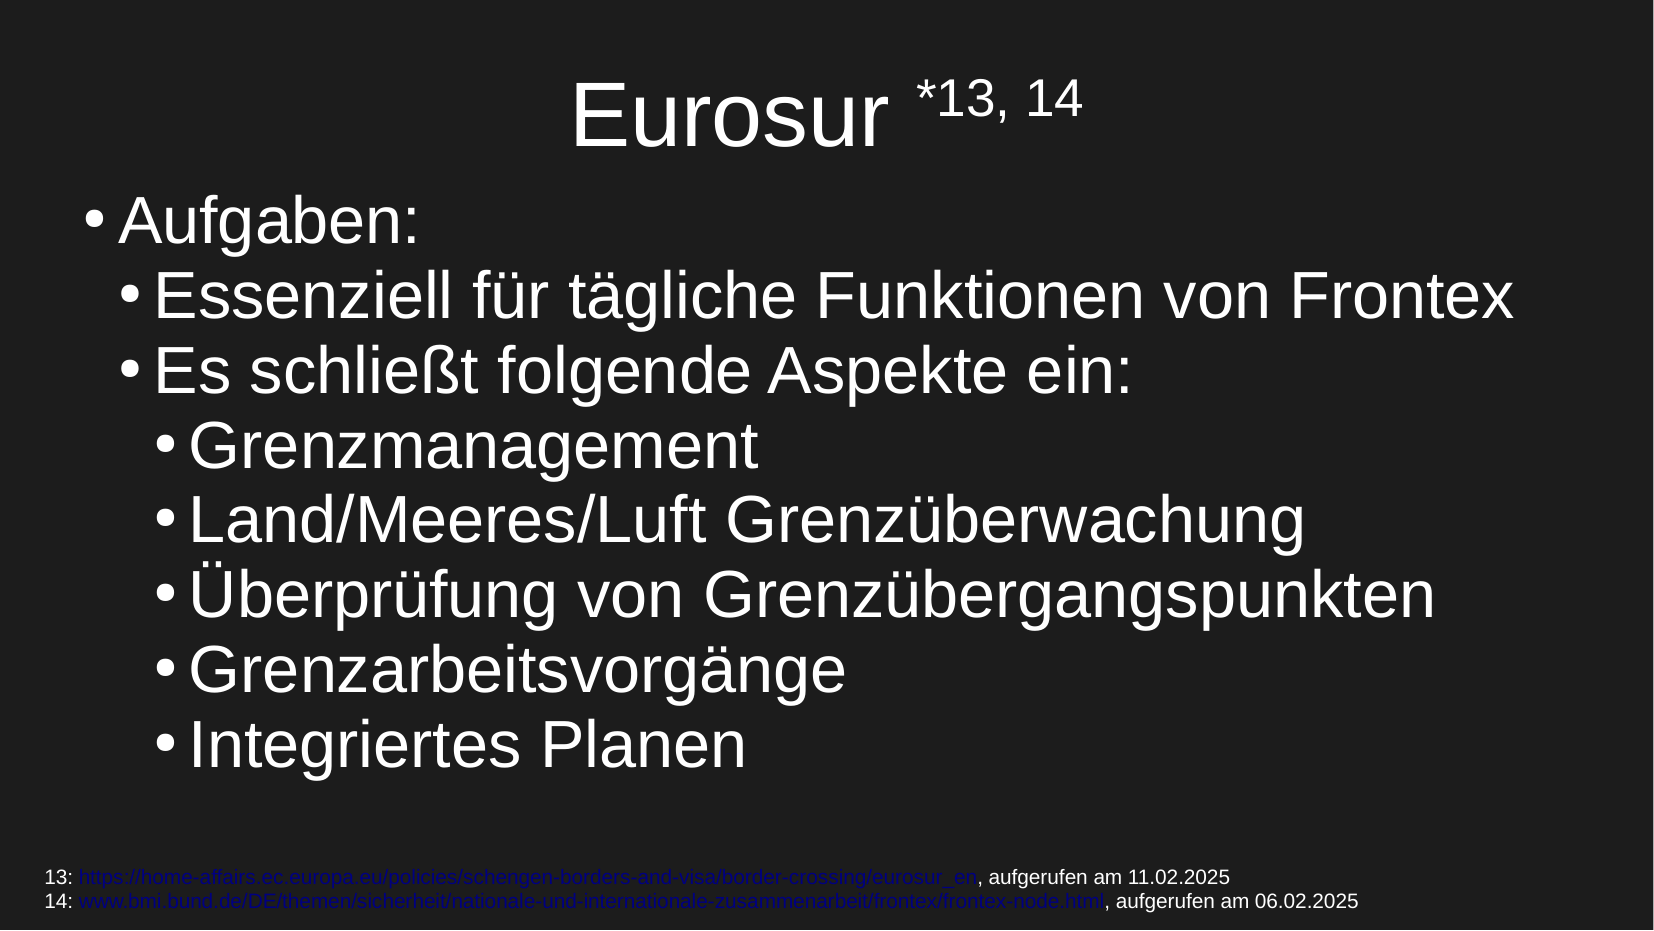

# Eurosur *13, 14
Aufgaben:
Essenziell für tägliche Funktionen von Frontex
Es schließt folgende Aspekte ein:
Grenzmanagement
Land/Meeres/Luft Grenzüberwachung
Überprüfung von Grenzübergangspunkten
Grenzarbeitsvorgänge
Integriertes Planen
13: https://home-affairs.ec.europa.eu/policies/schengen-borders-and-visa/border-crossing/eurosur_en, aufgerufen am 11.02.2025
14: www.bmi.bund.de/DE/themen/sicherheit/nationale-und-internationale-zusammenarbeit/frontex/frontex-node.html, aufgerufen am 06.02.2025